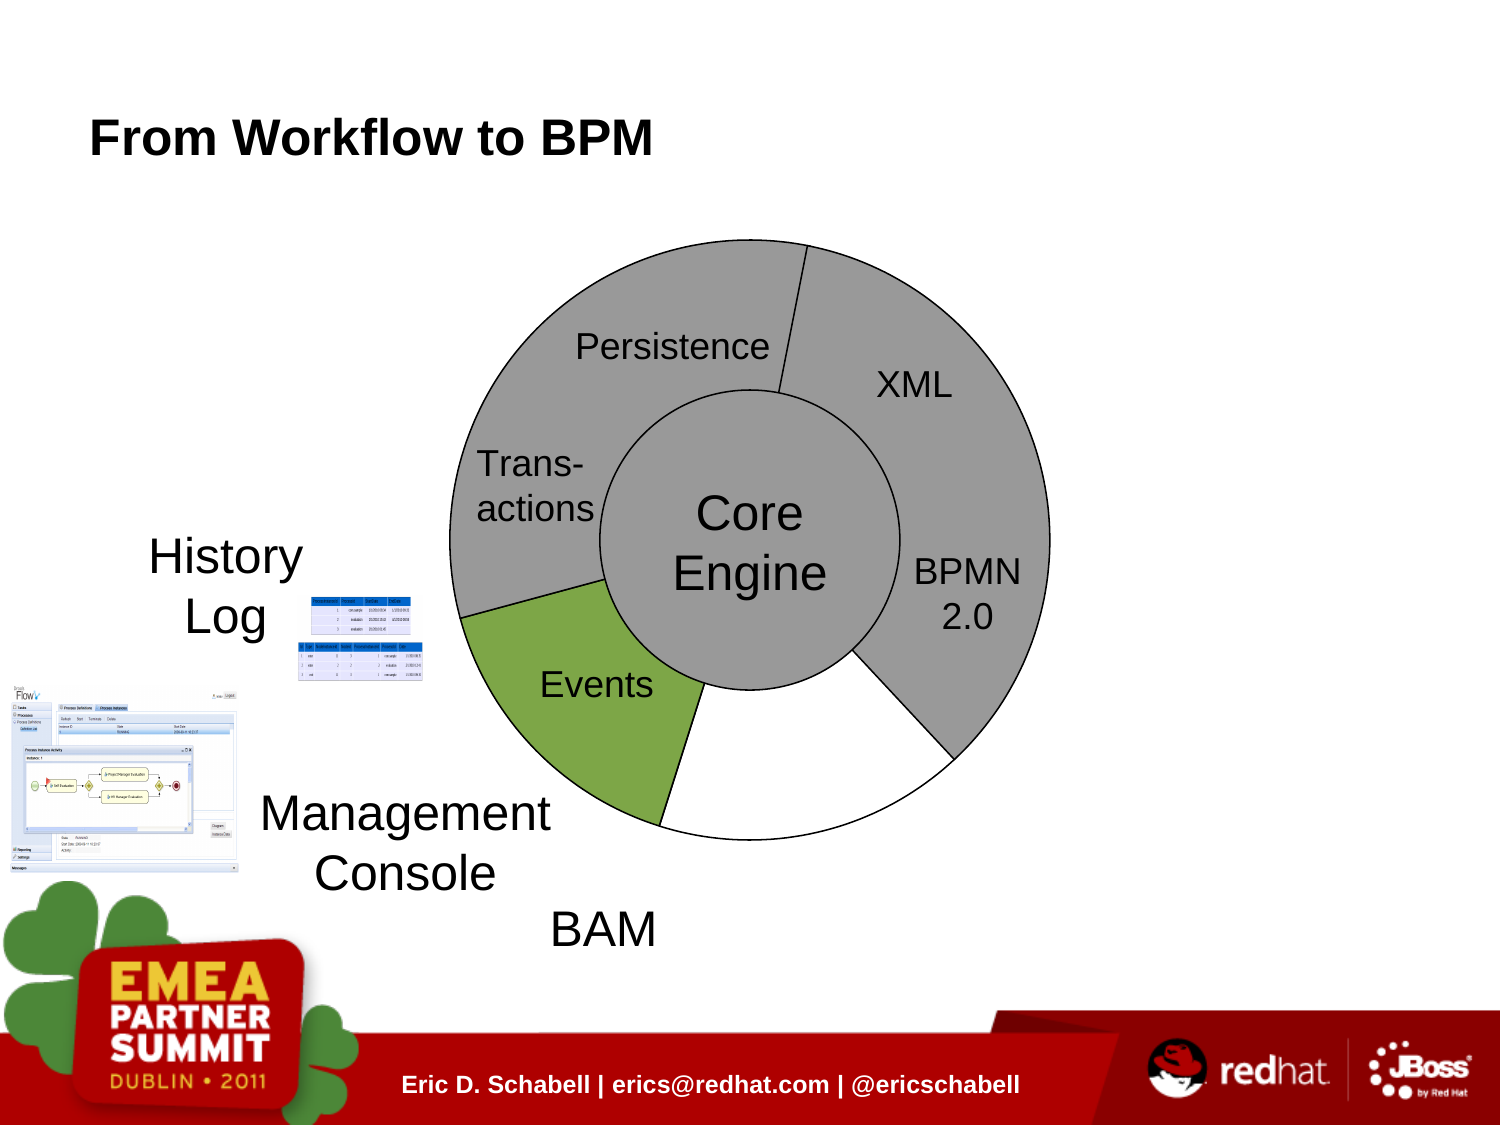

# From Workflow to BPM
Persistence
XML
Core
Engine
Trans-
actions
History
Log
BPMN
2.0
Events
Management
Console
BAM